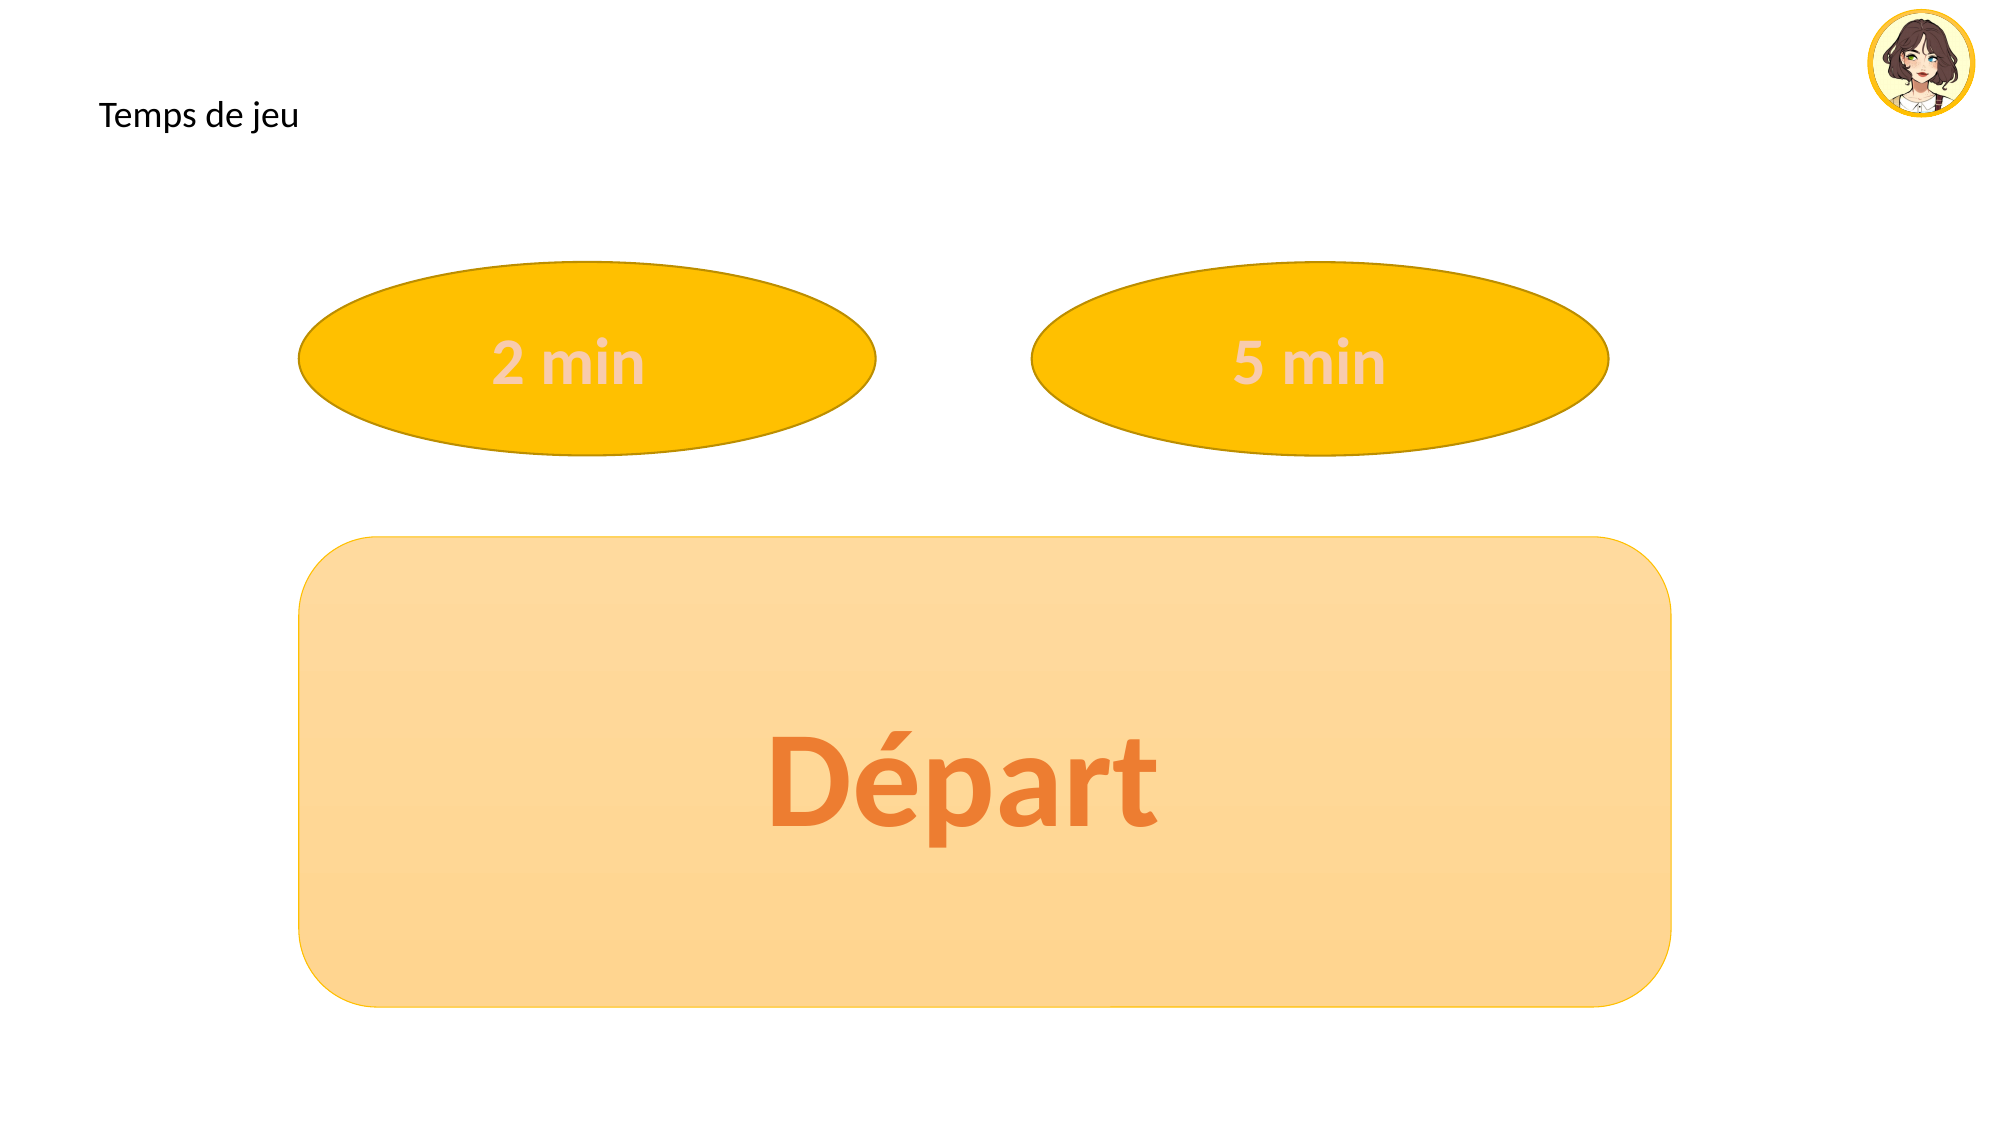

Temps de jeu
2 min
5 min
Départ